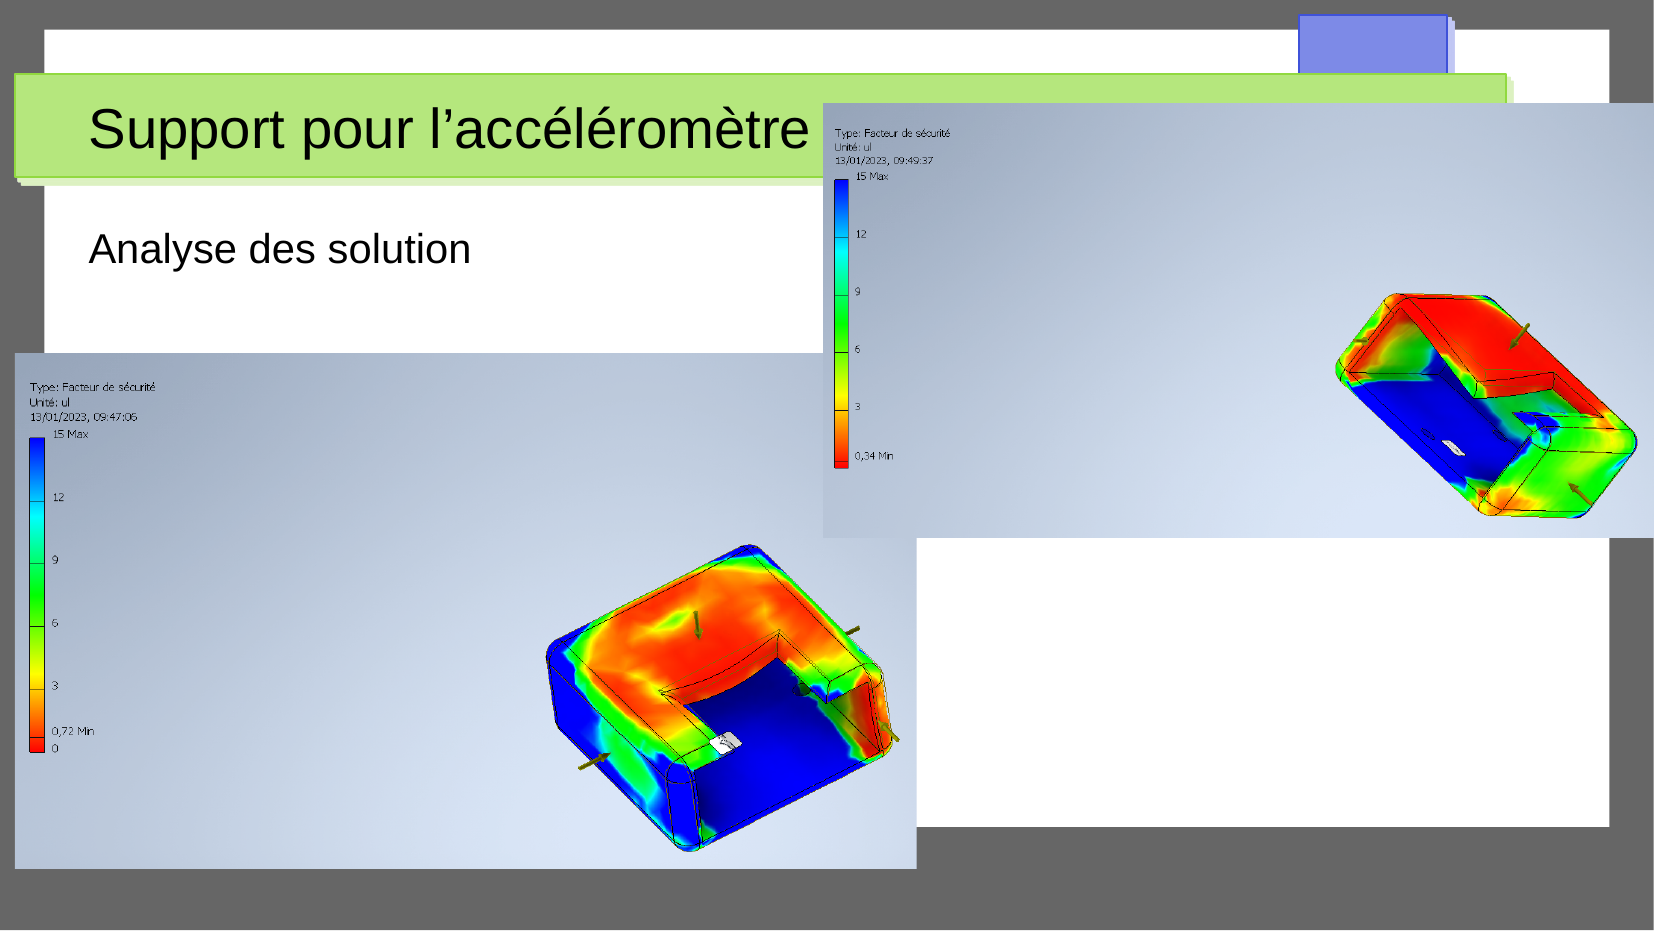

# Support pour l’accéléromètre
Analyse des solution